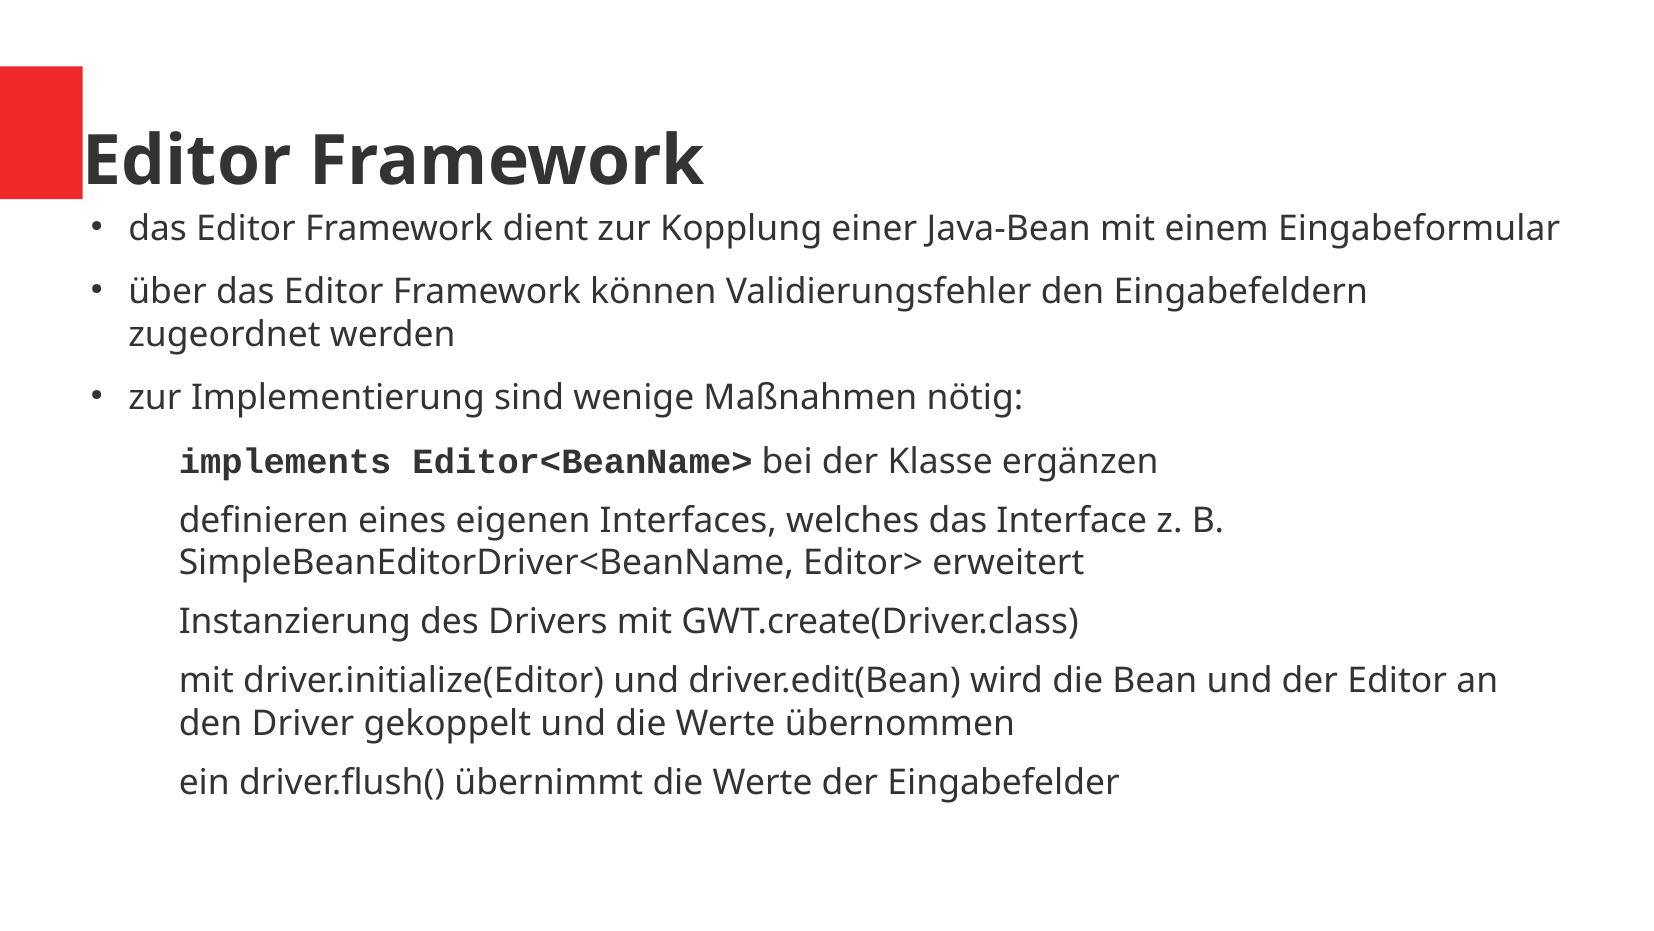

# Editor Framework
das Editor Framework dient zur Kopplung einer Java-Bean mit einem Eingabeformular
über das Editor Framework können Validierungsfehler den Eingabefeldern zugeordnet werden
zur Implementierung sind wenige Maßnahmen nötig:
implements Editor<BeanName> bei der Klasse ergänzen
definieren eines eigenen Interfaces, welches das Interface z. B. SimpleBeanEditorDriver<BeanName, Editor> erweitert
Instanzierung des Drivers mit GWT.create(Driver.class)
mit driver.initialize(Editor) und driver.edit(Bean) wird die Bean und der Editor an den Driver gekoppelt und die Werte übernommen
ein driver.flush() übernimmt die Werte der Eingabefelder